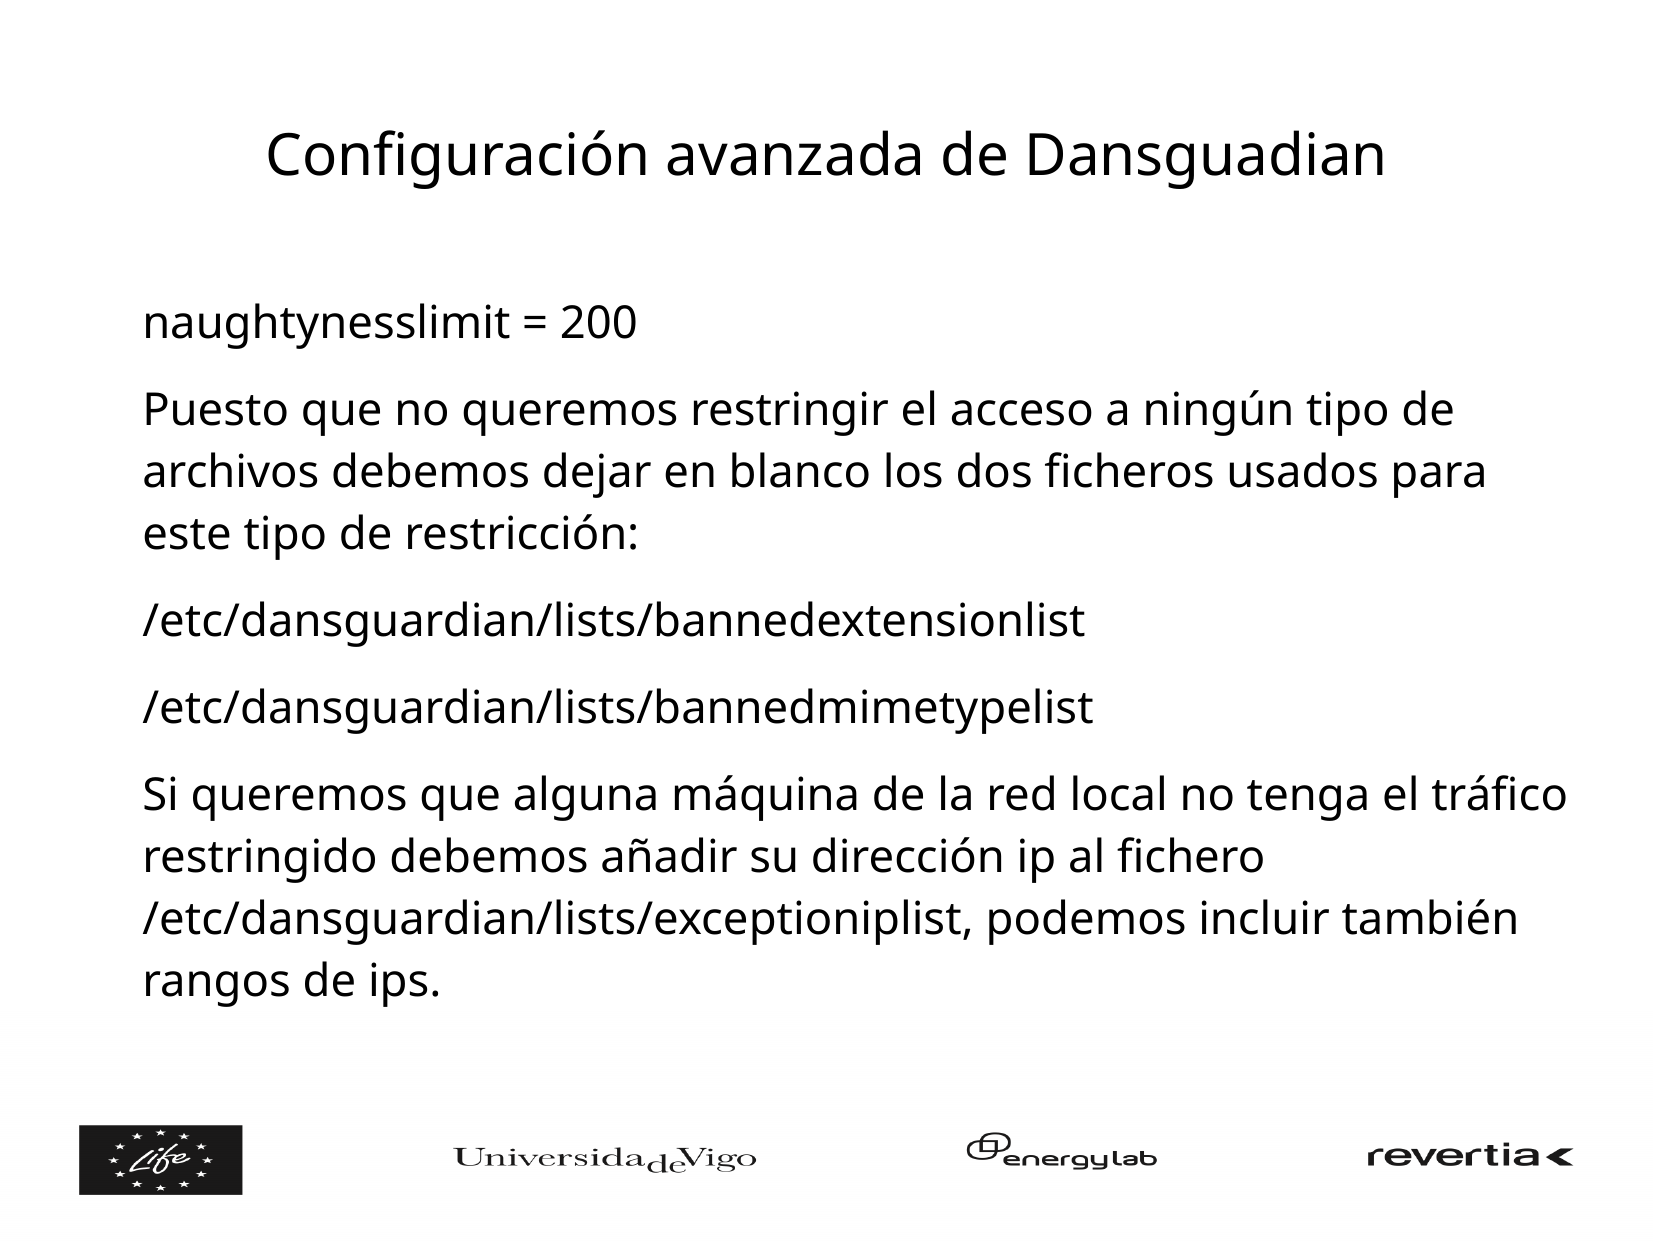

# Configuración avanzada de Dansguadian
naughtynesslimit = 200
Puesto que no queremos restringir el acceso a ningún tipo de archivos debemos dejar en blanco los dos ficheros usados para este tipo de restricción:
/etc/dansguardian/lists/bannedextensionlist
/etc/dansguardian/lists/bannedmimetypelist
Si queremos que alguna máquina de la red local no tenga el tráfico restringido debemos añadir su dirección ip al fichero /etc/dansguardian/lists/exceptioniplist, podemos incluir también rangos de ips.